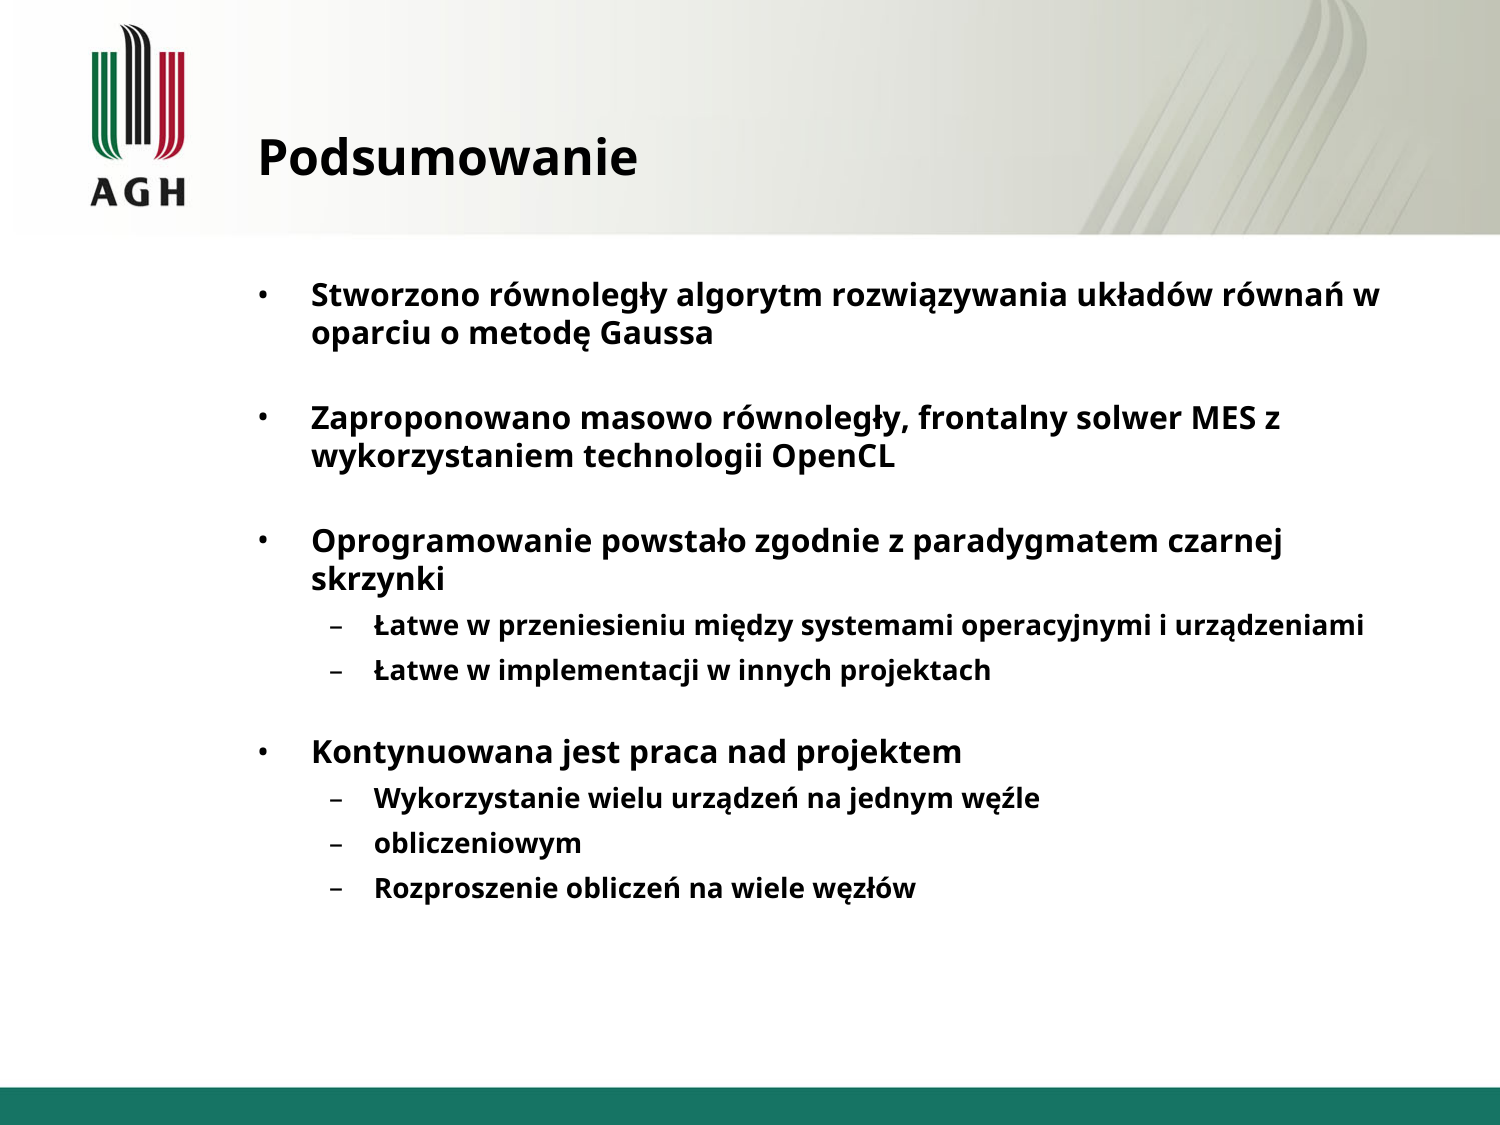

# Podsumowanie
Stworzono równoległy algorytm rozwiązywania układów równań w oparciu o metodę Gaussa
Zaproponowano masowo równoległy, frontalny solwer MES z wykorzystaniem technologii OpenCL
Oprogramowanie powstało zgodnie z paradygmatem czarnej skrzynki
Łatwe w przeniesieniu między systemami operacyjnymi i urządzeniami
Łatwe w implementacji w innych projektach
Kontynuowana jest praca nad projektem
Wykorzystanie wielu urządzeń na jednym węźle
obliczeniowym
Rozproszenie obliczeń na wiele węzłów